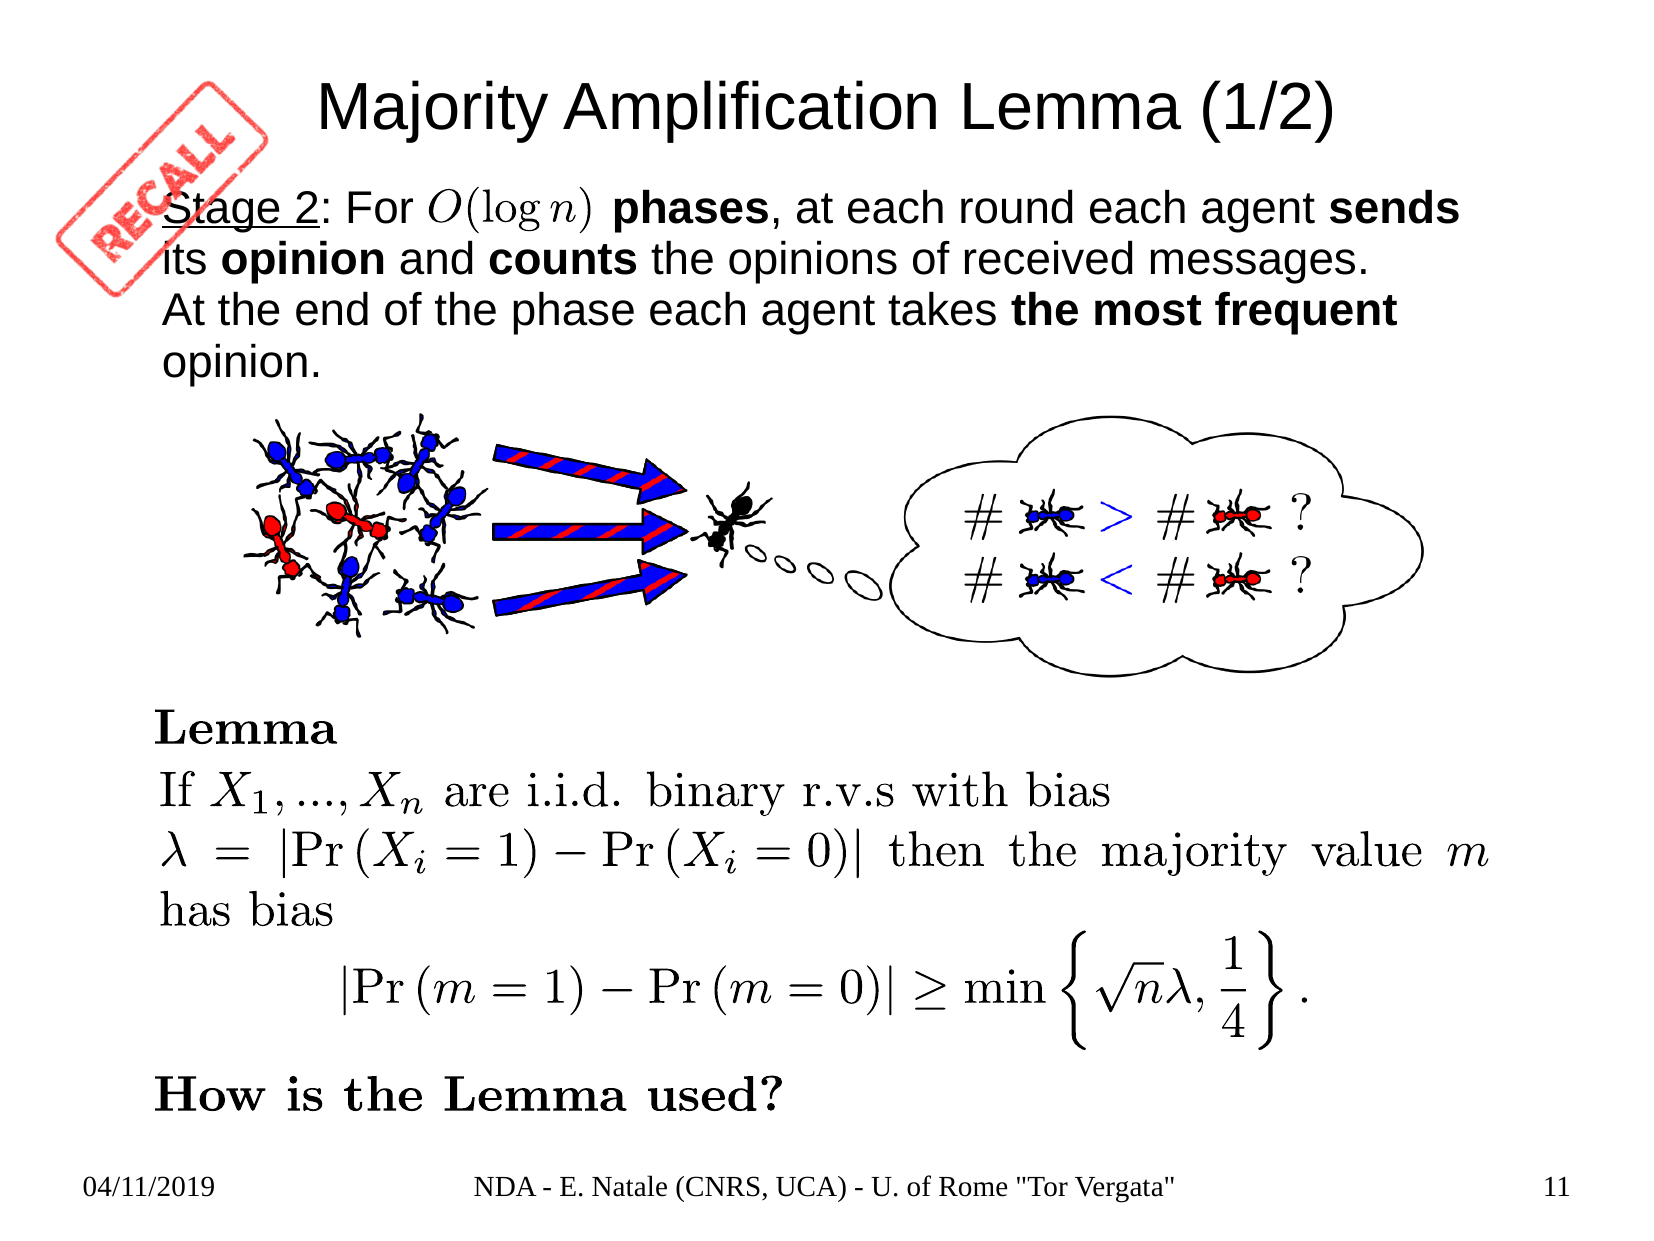

# Majority Amplification Lemma (1/2)
Stage 2: For 		phases, at each round each agent sends its opinion and counts the opinions of received messages.
At the end of the phase each agent takes the most frequent opinion.
04/11/2019
NDA - E. Natale (CNRS, UCA) - U. of Rome "Tor Vergata"
11